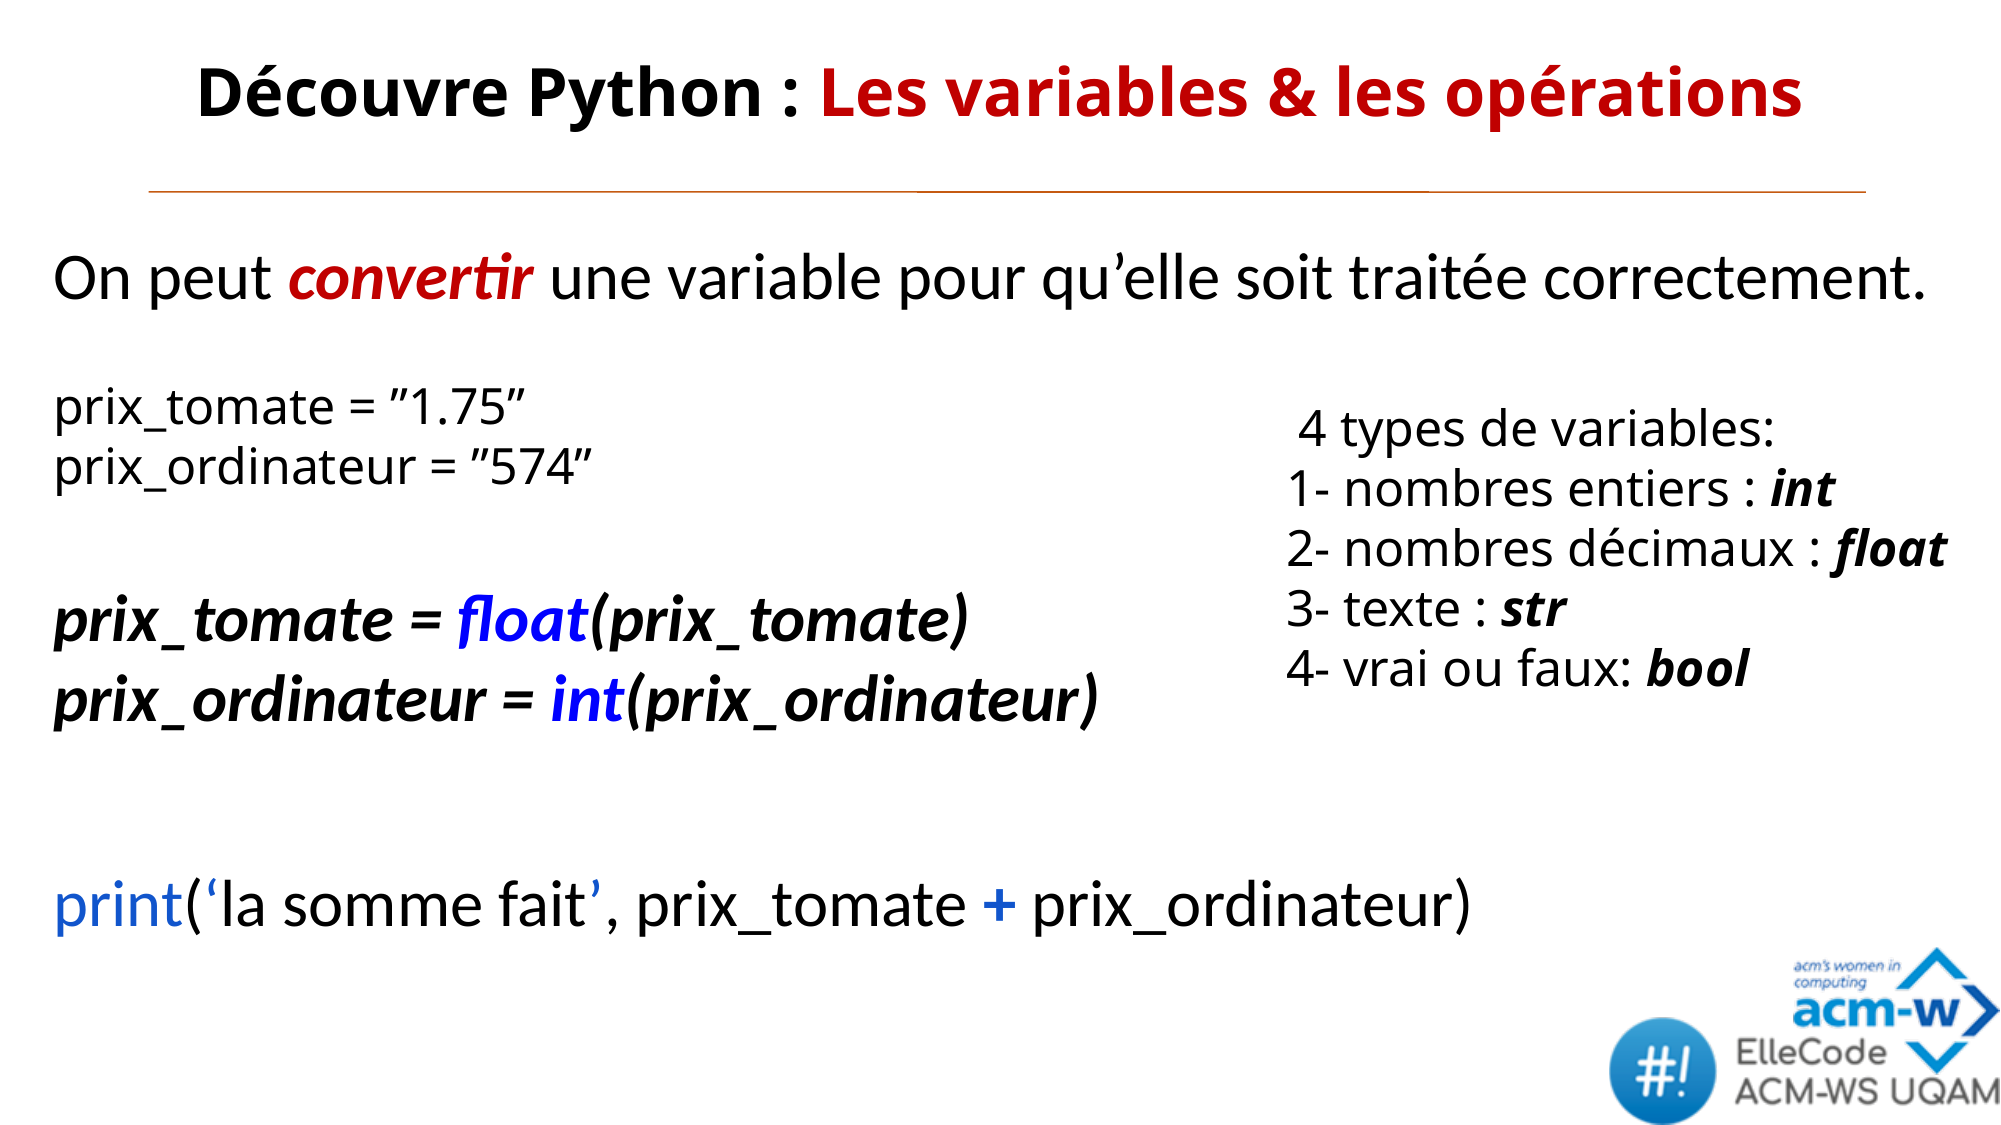

Découvre Python : Les variables & les opérations
# On peut convertir une variable pour qu’elle soit traitée correctement.
prix_tomate = ”1.75”
prix_ordinateur = ”574”
prix_tomate = float(prix_tomate)
prix_ordinateur = int(prix_ordinateur)
 4 types de variables:
1- nombres entiers : int
2- nombres décimaux : float
3- texte : str
4- vrai ou faux: bool
print(‘la somme fait’, prix_tomate + prix_ordinateur)